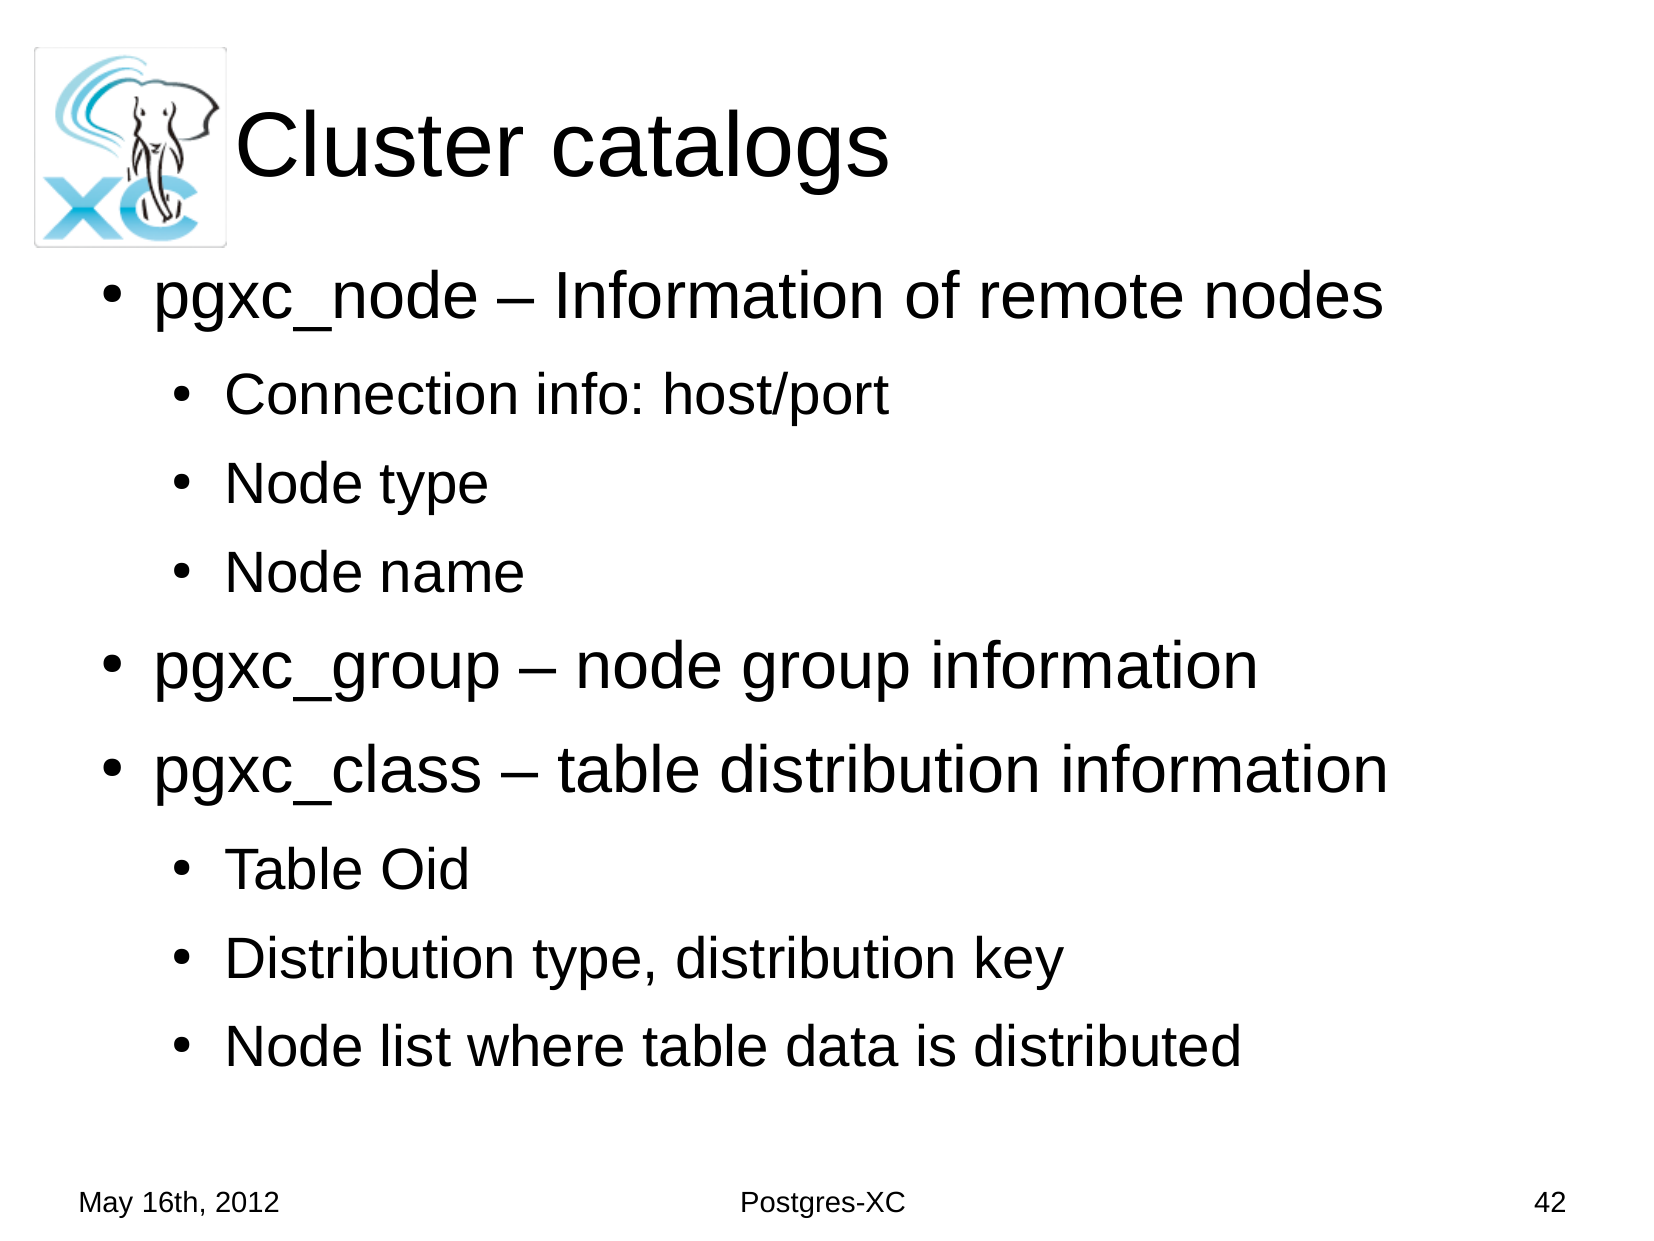

# Cluster catalogs
pgxc_node – Information of remote nodes
Connection info: host/port
Node type
Node name
pgxc_group – node group information
pgxc_class – table distribution information
Table Oid
Distribution type, distribution key
Node list where table data is distributed
42